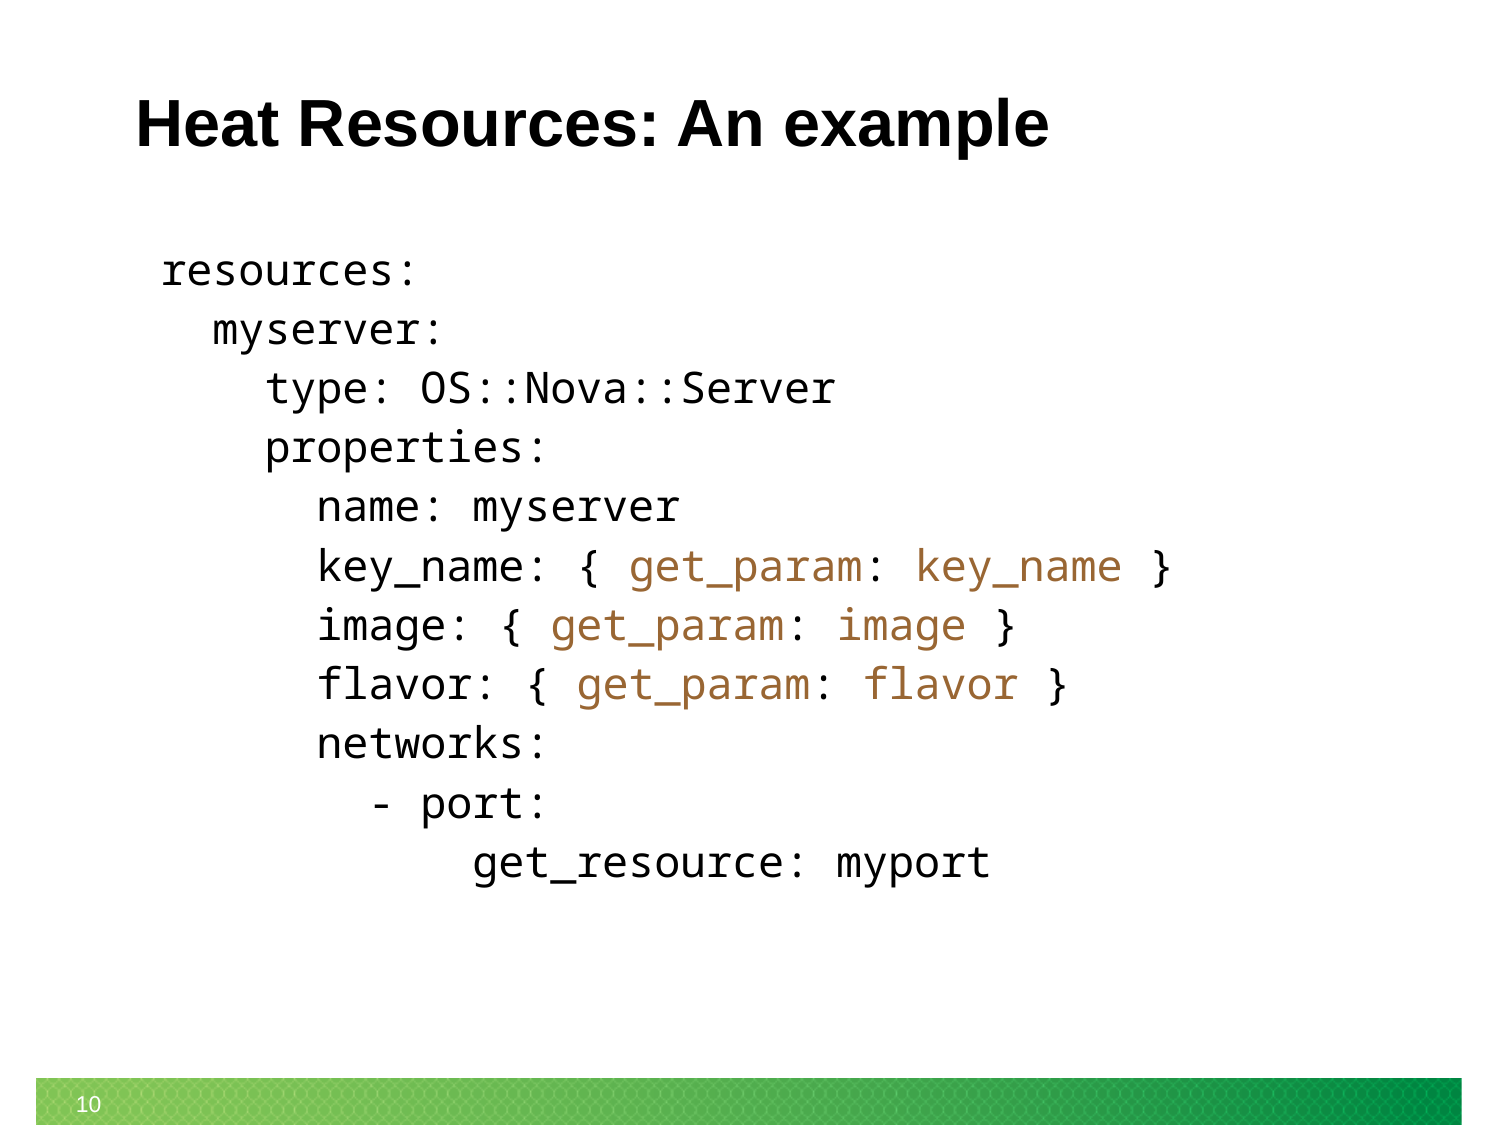

# Heat Resources: An example
resources:
 myserver:
 type: OS::Nova::Server
 properties:
 name: myserver
 key_name: { get_param: key_name }
 image: { get_param: image }
 flavor: { get_param: flavor }
 networks:
 - port:
 get_resource: myport